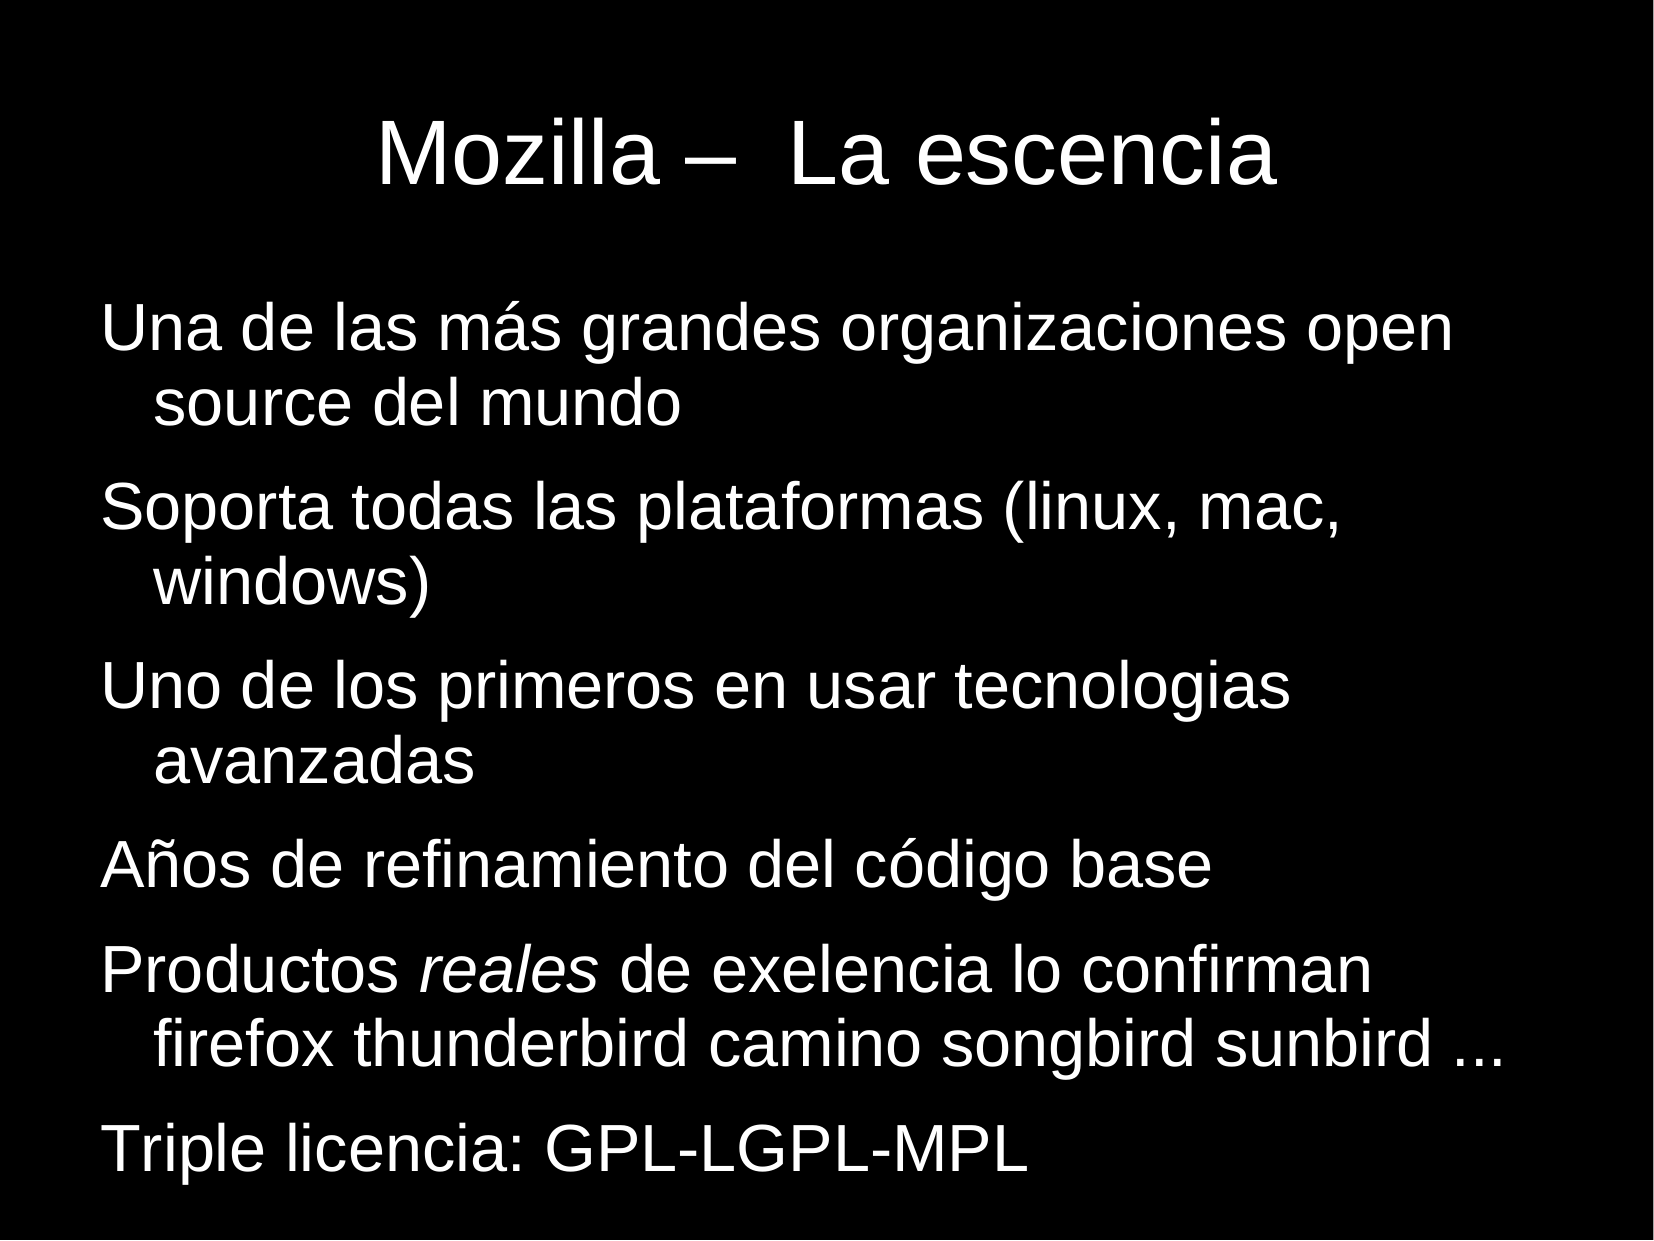

# Mozilla – La escencia
Una de las más grandes organizaciones open source del mundo
Soporta todas las plataformas (linux, mac, windows)
Uno de los primeros en usar tecnologias avanzadas
Años de refinamiento del código base
Productos reales de exelencia lo confirman
firefox thunderbird camino songbird sunbird ...
Triple licencia: GPL-LGPL-MPL